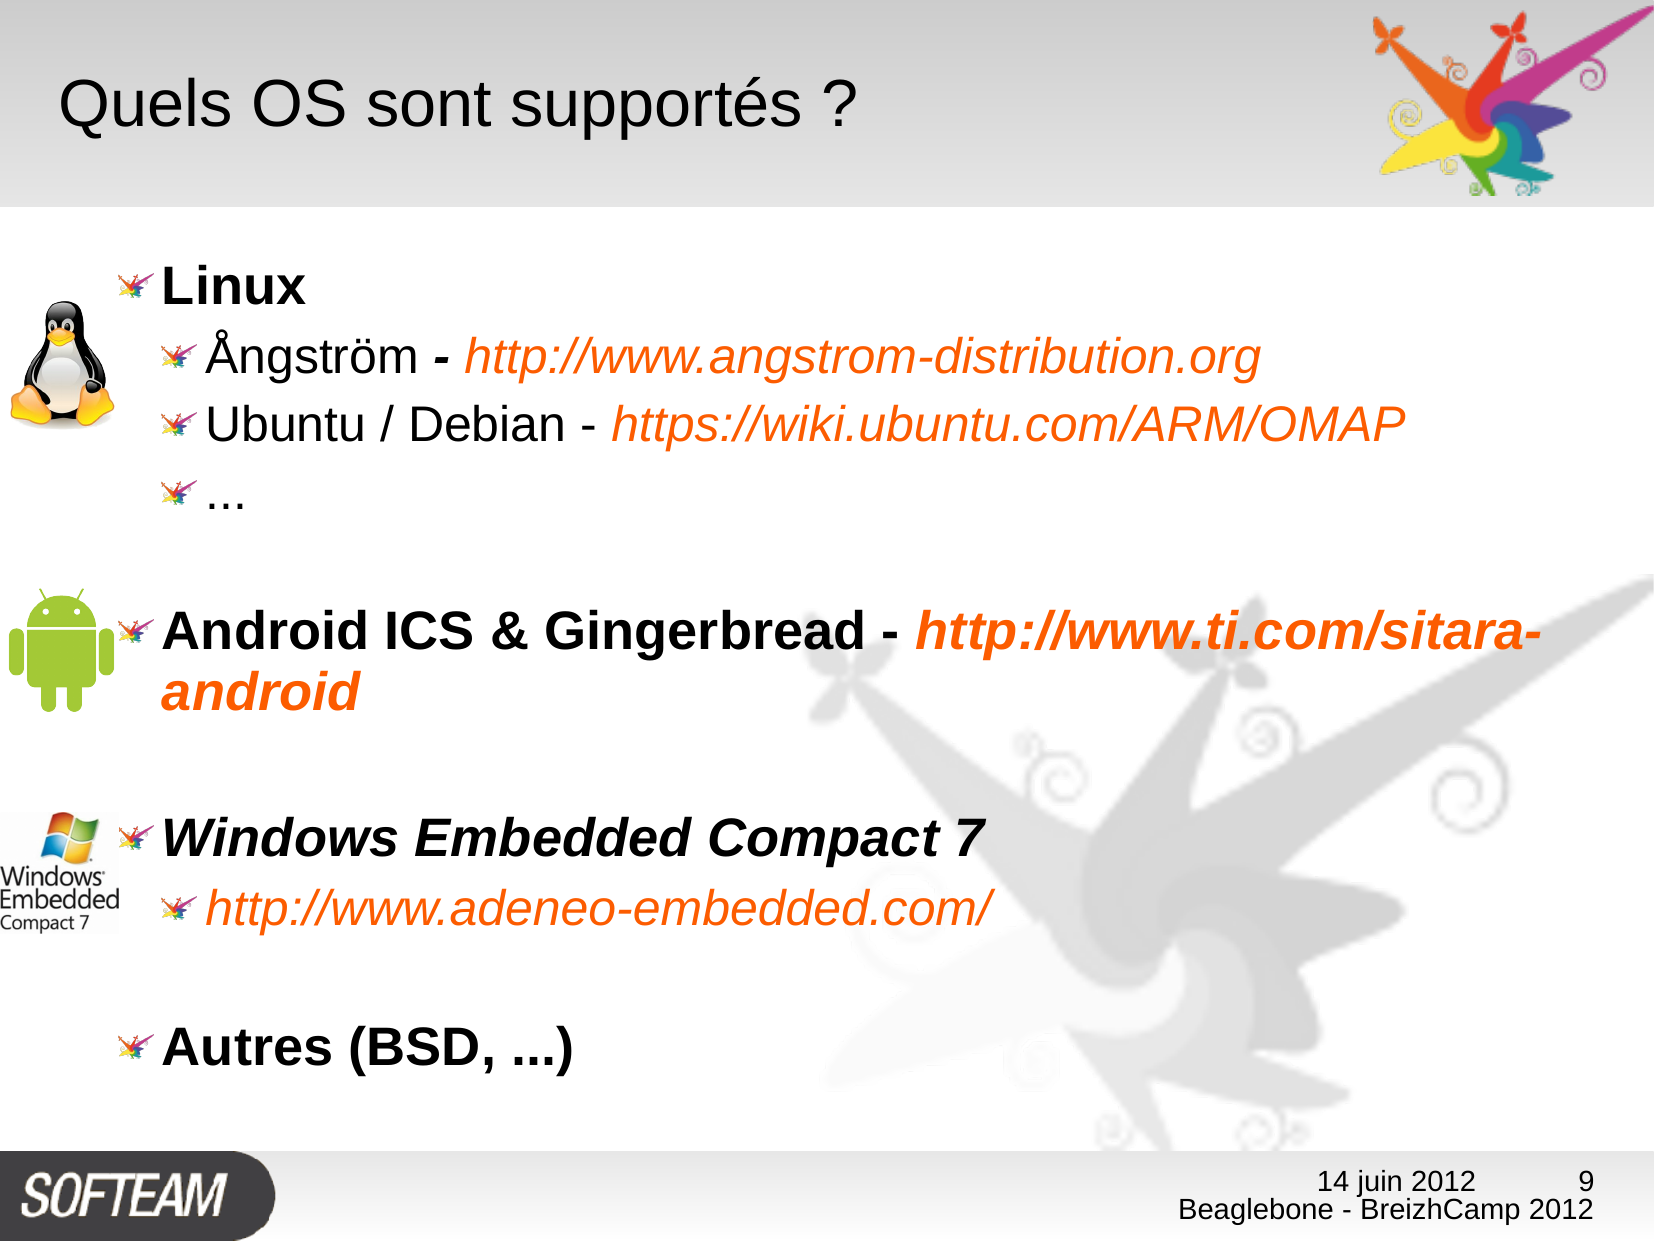

# Quels OS sont supportés ?
Linux
Ångström - http://www.angstrom-distribution.org
Ubuntu / Debian - https://wiki.ubuntu.com/ARM/OMAP
...
Android ICS & Gingerbread - http://www.ti.com/sitara-android
Windows Embedded Compact 7
http://www.adeneo-embedded.com/
Autres (BSD, ...)
14 juin 2012
9
Beaglebone - BreizhCamp 2012